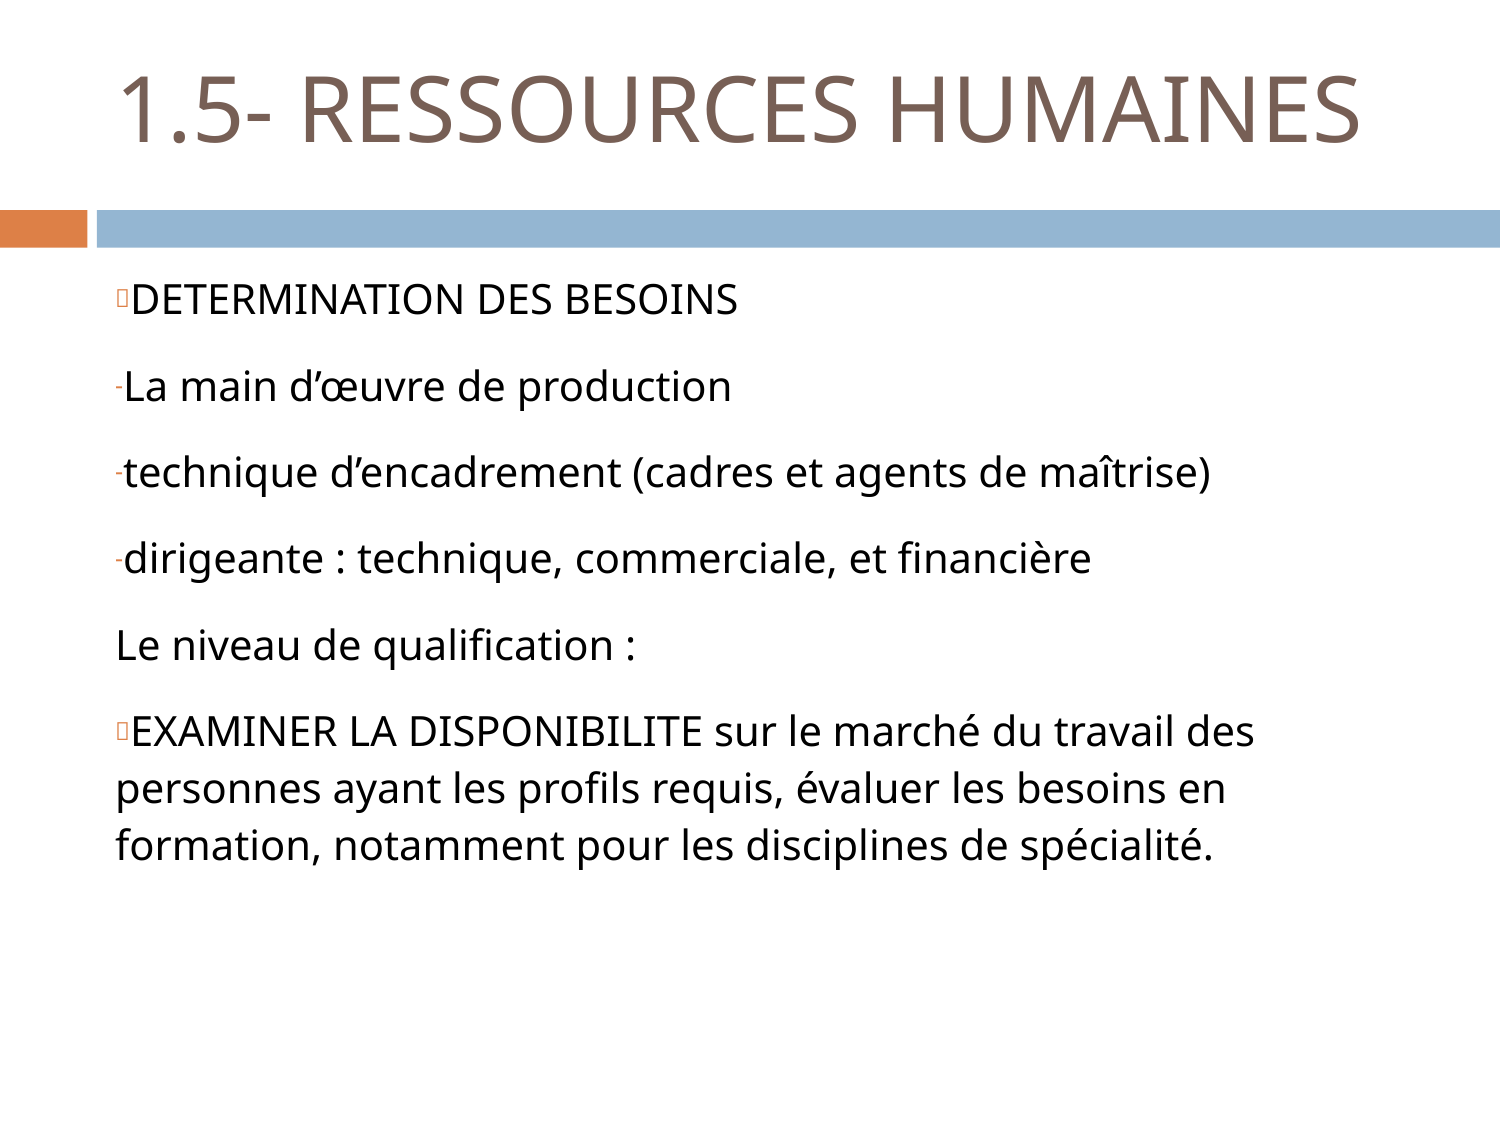

# 1.5- RESSOURCES HUMAINES
DETERMINATION DES BESOINS
La main d’œuvre de production
technique d’encadrement (cadres et agents de maîtrise)
dirigeante : technique, commerciale, et financière
Le niveau de qualification :
EXAMINER LA DISPONIBILITE sur le marché du travail des personnes ayant les profils requis, évaluer les besoins en formation, notamment pour les disciplines de spécialité.